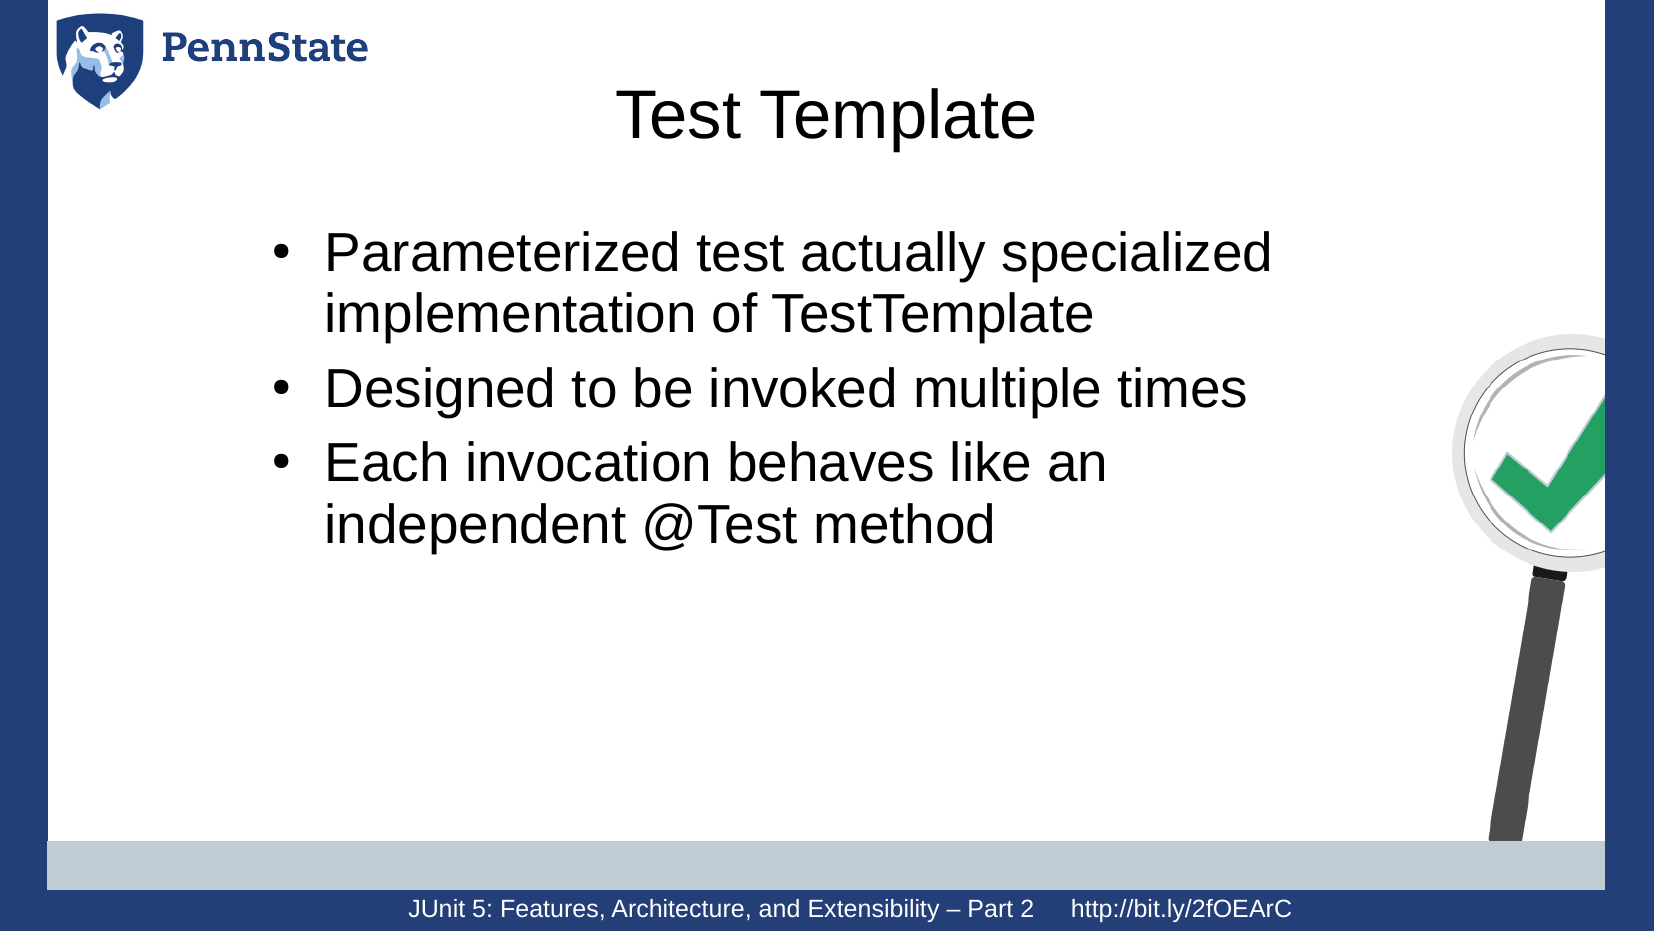

# Test Template
Parameterized test actually specialized implementation of TestTemplate
Designed to be invoked multiple times
Each invocation behaves like an independent @Test method